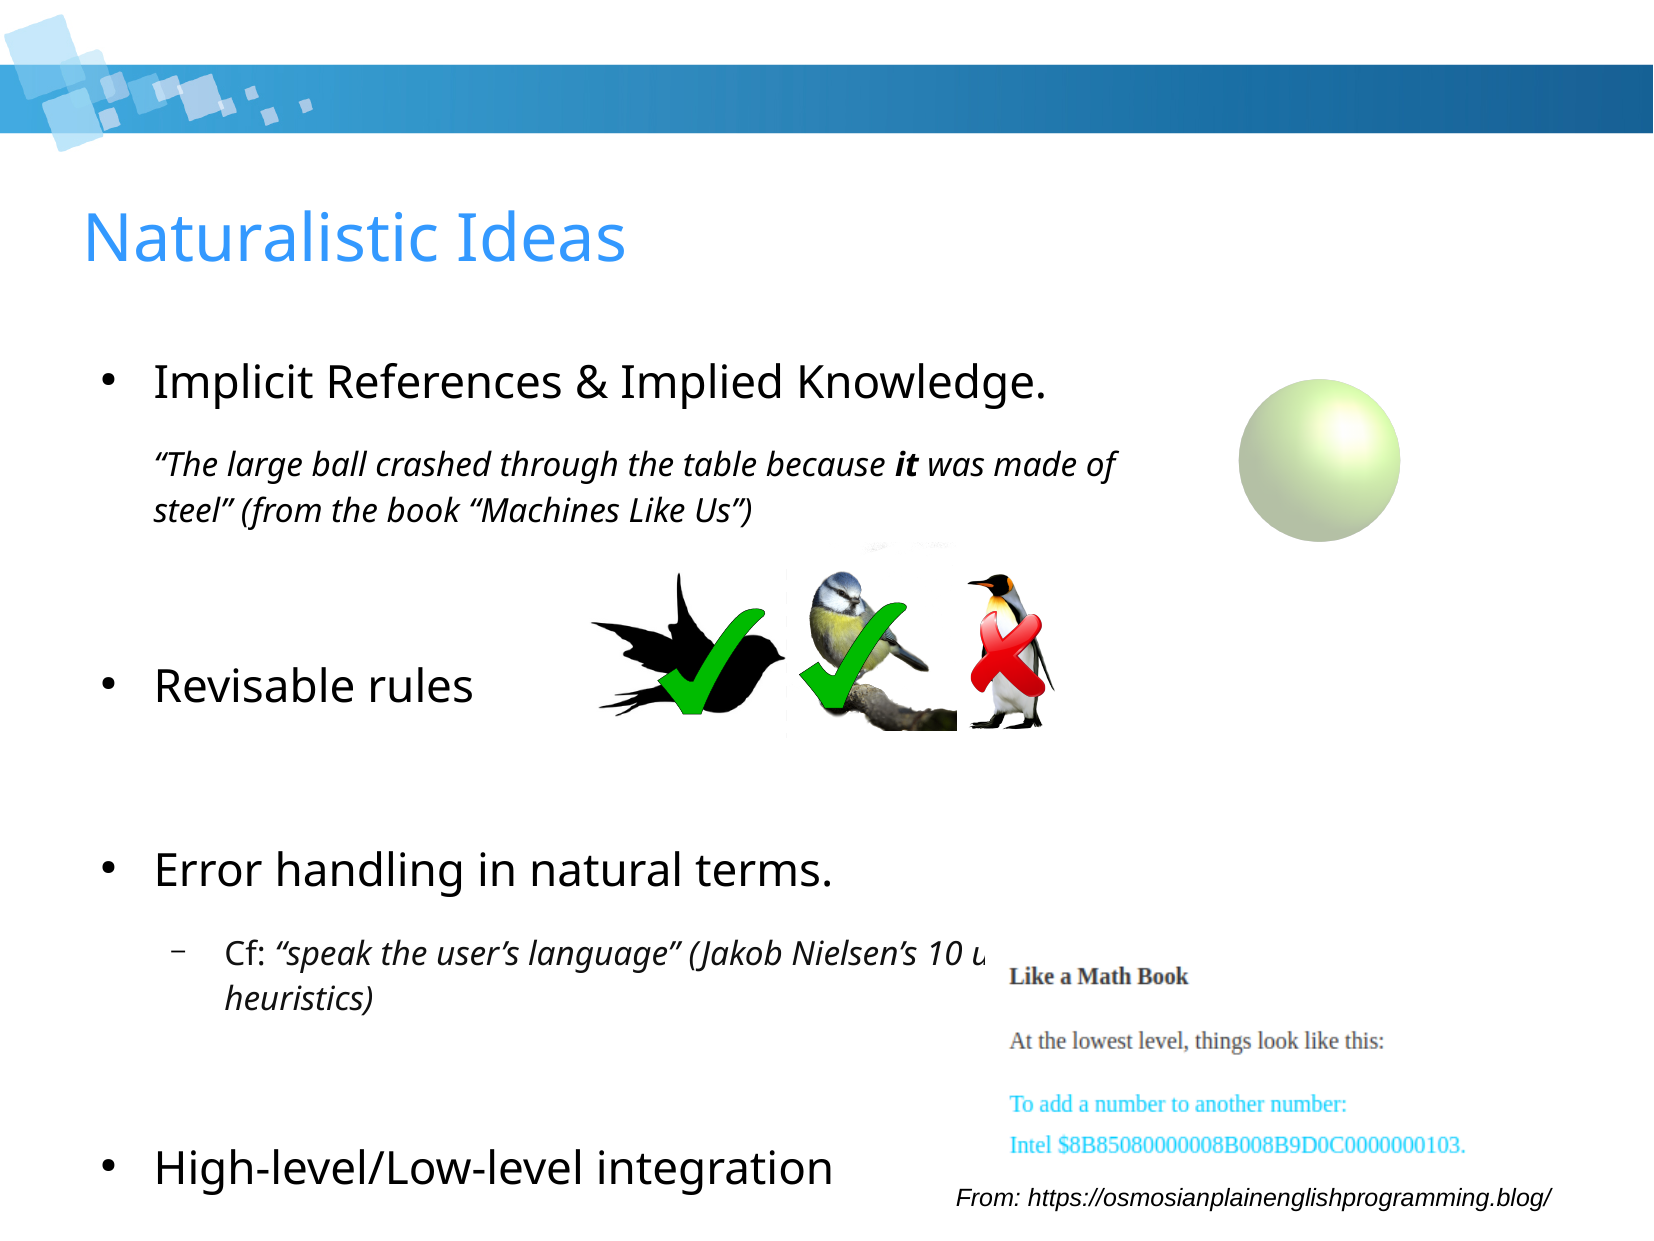

# Naturalistic Ideas
Implicit References & Implied Knowledge.
“The large ball crashed through the table because it was made of steel” (from the book “Machines Like Us”)
Revisable rules
Error handling in natural terms.
Cf: “speak the user’s language” (Jakob Nielsen’s 10 usability heuristics)
High-level/Low-level integration
From: https://osmosianplainenglishprogramming.blog/